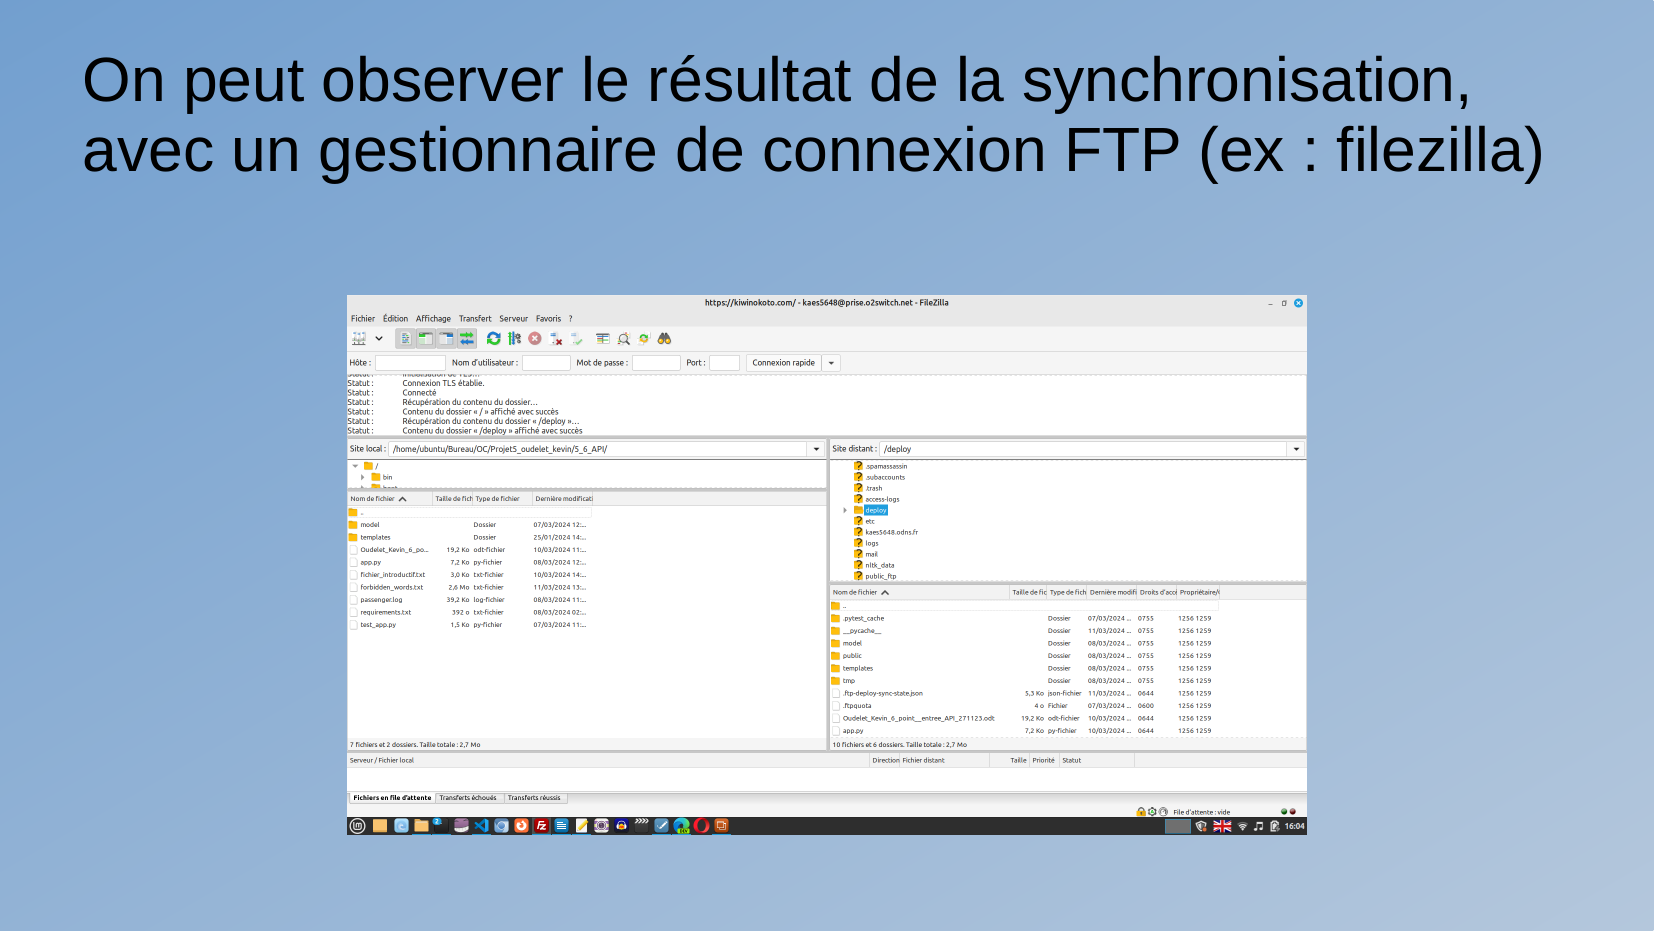

# On peut observer le résultat de la synchronisation, avec un gestionnaire de connexion FTP (ex : filezilla)